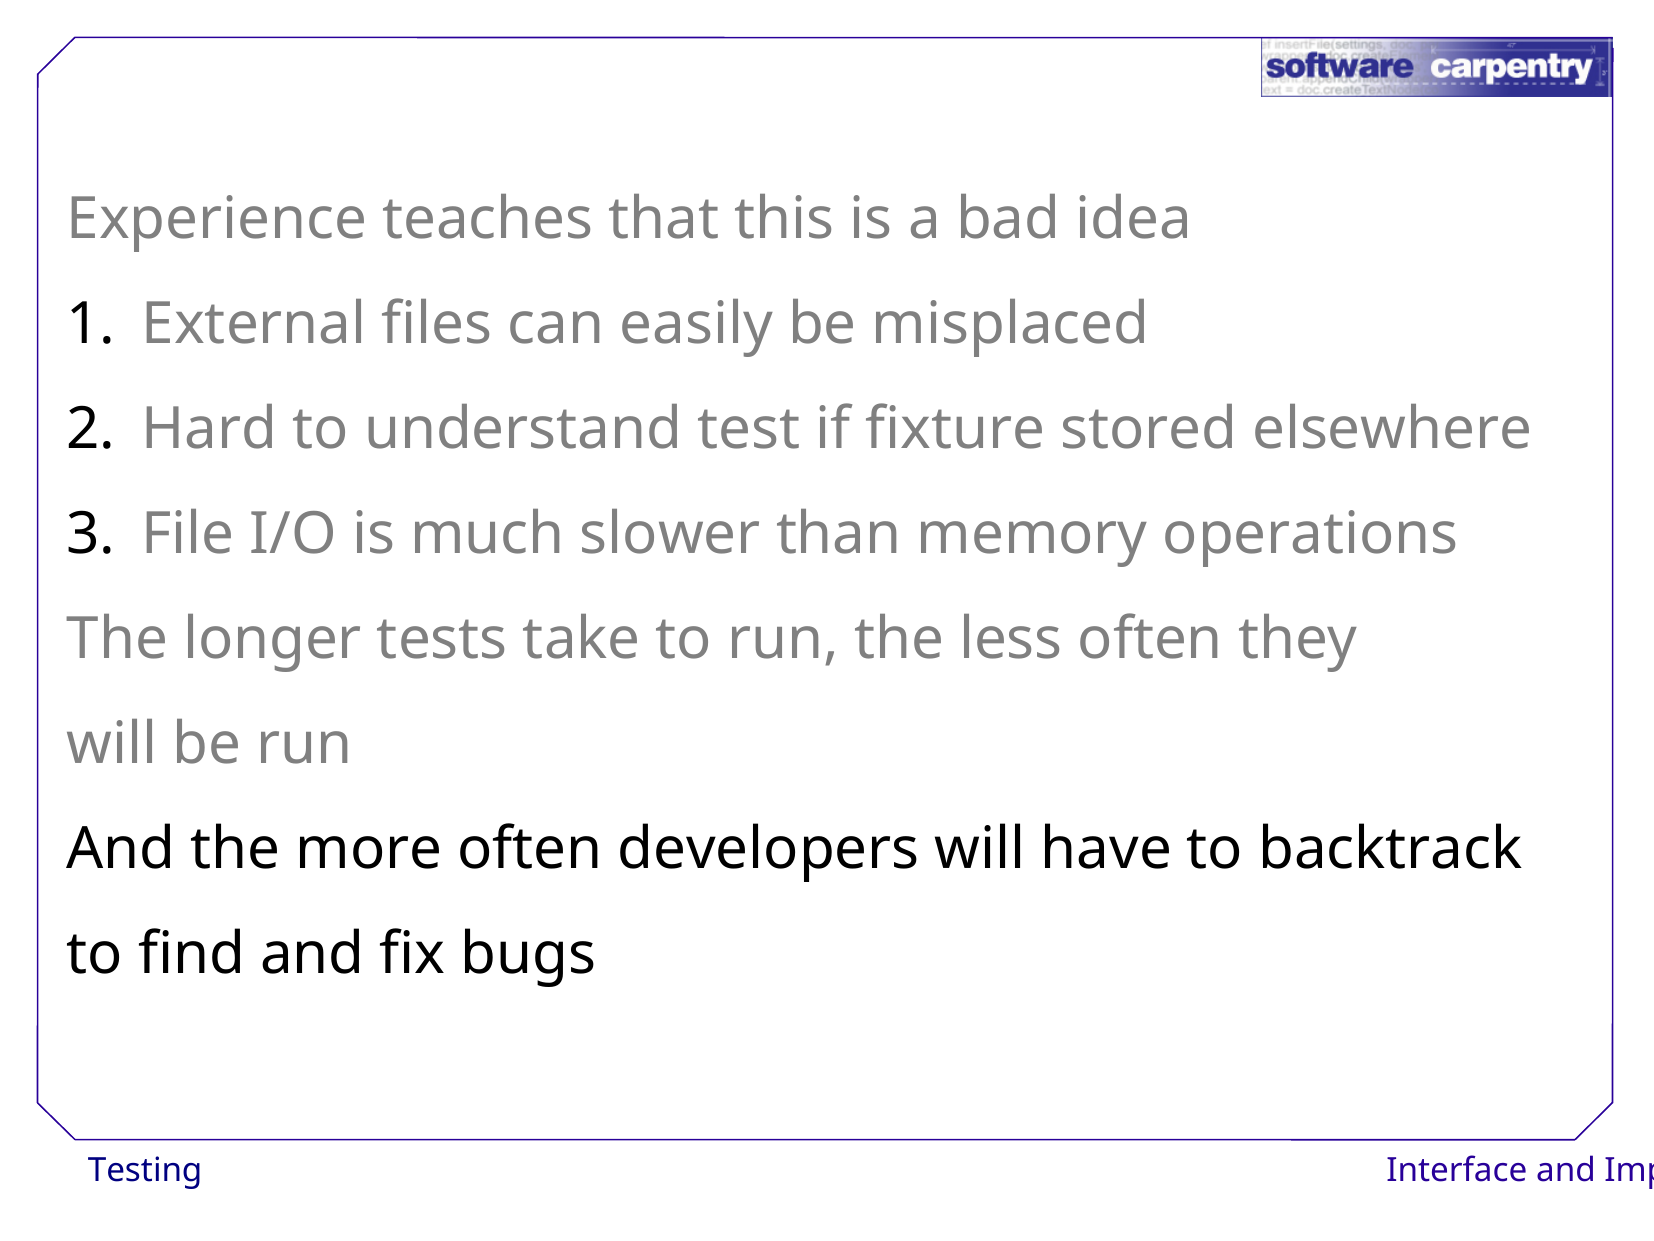

Experience teaches that this is a bad idea
External files can easily be misplaced
Hard to understand test if fixture stored elsewhere
File I/O is much slower than memory operations
The longer tests take to run, the less often they
will be run
And the more often developers will have to backtrack
to find and fix bugs